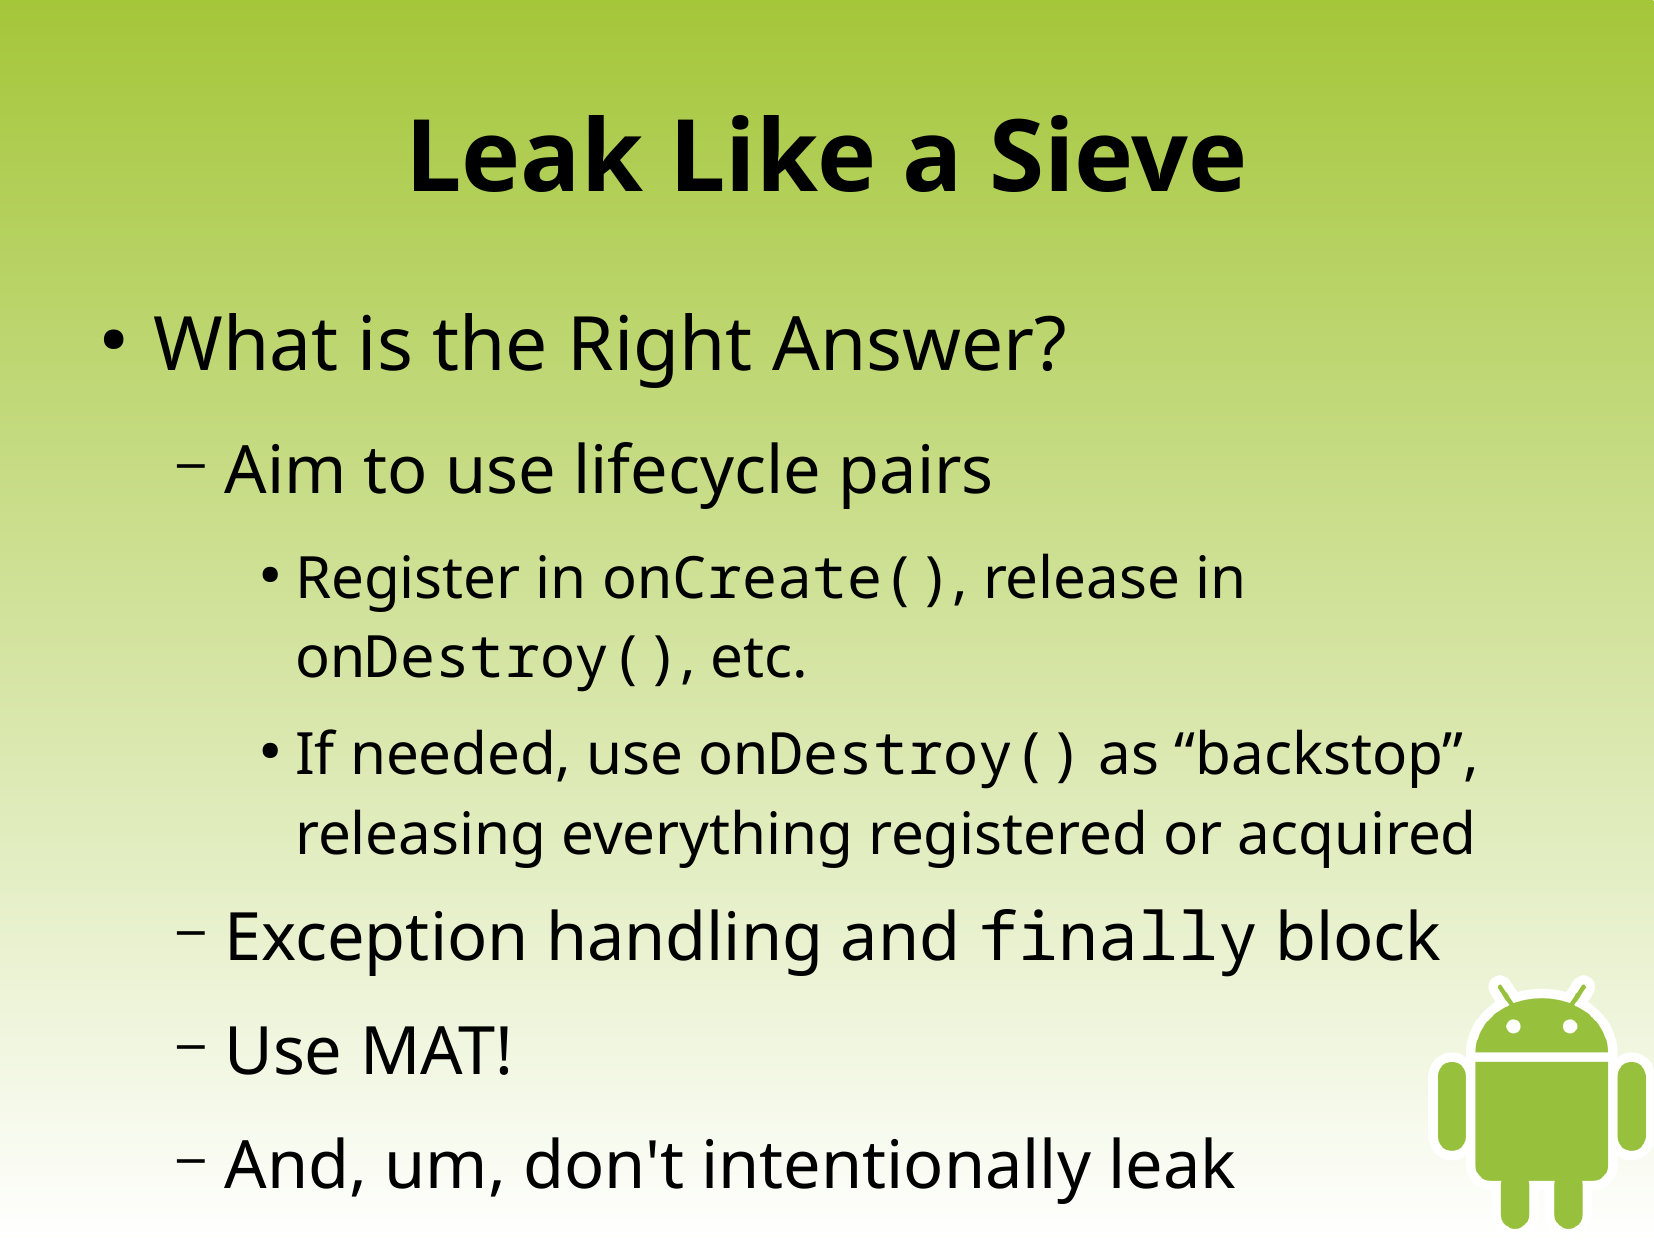

# Leak Like a Sieve
What is the Right Answer?
Aim to use lifecycle pairs
Register in onCreate(), release in onDestroy(), etc.
If needed, use onDestroy() as “backstop”, releasing everything registered or acquired
Exception handling and finally block
Use MAT!
And, um, don't intentionally leak